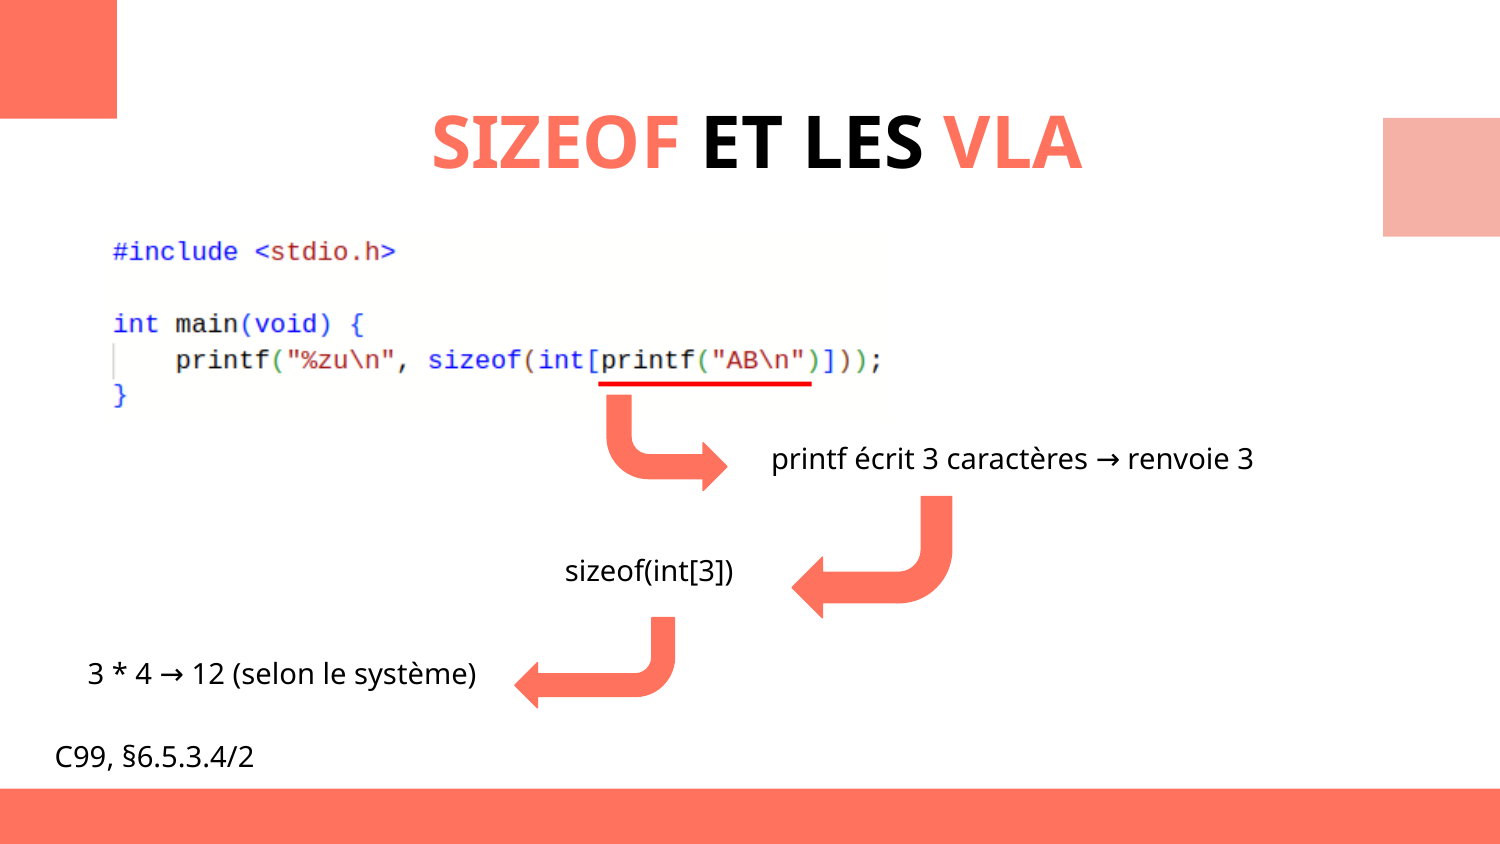

# SIZEOF ET LES VLA
printf écrit 3 caractères → renvoie 3
sizeof(int[3])
3 * 4 → 12 (selon le système)
C99, §6.5.3.4/2